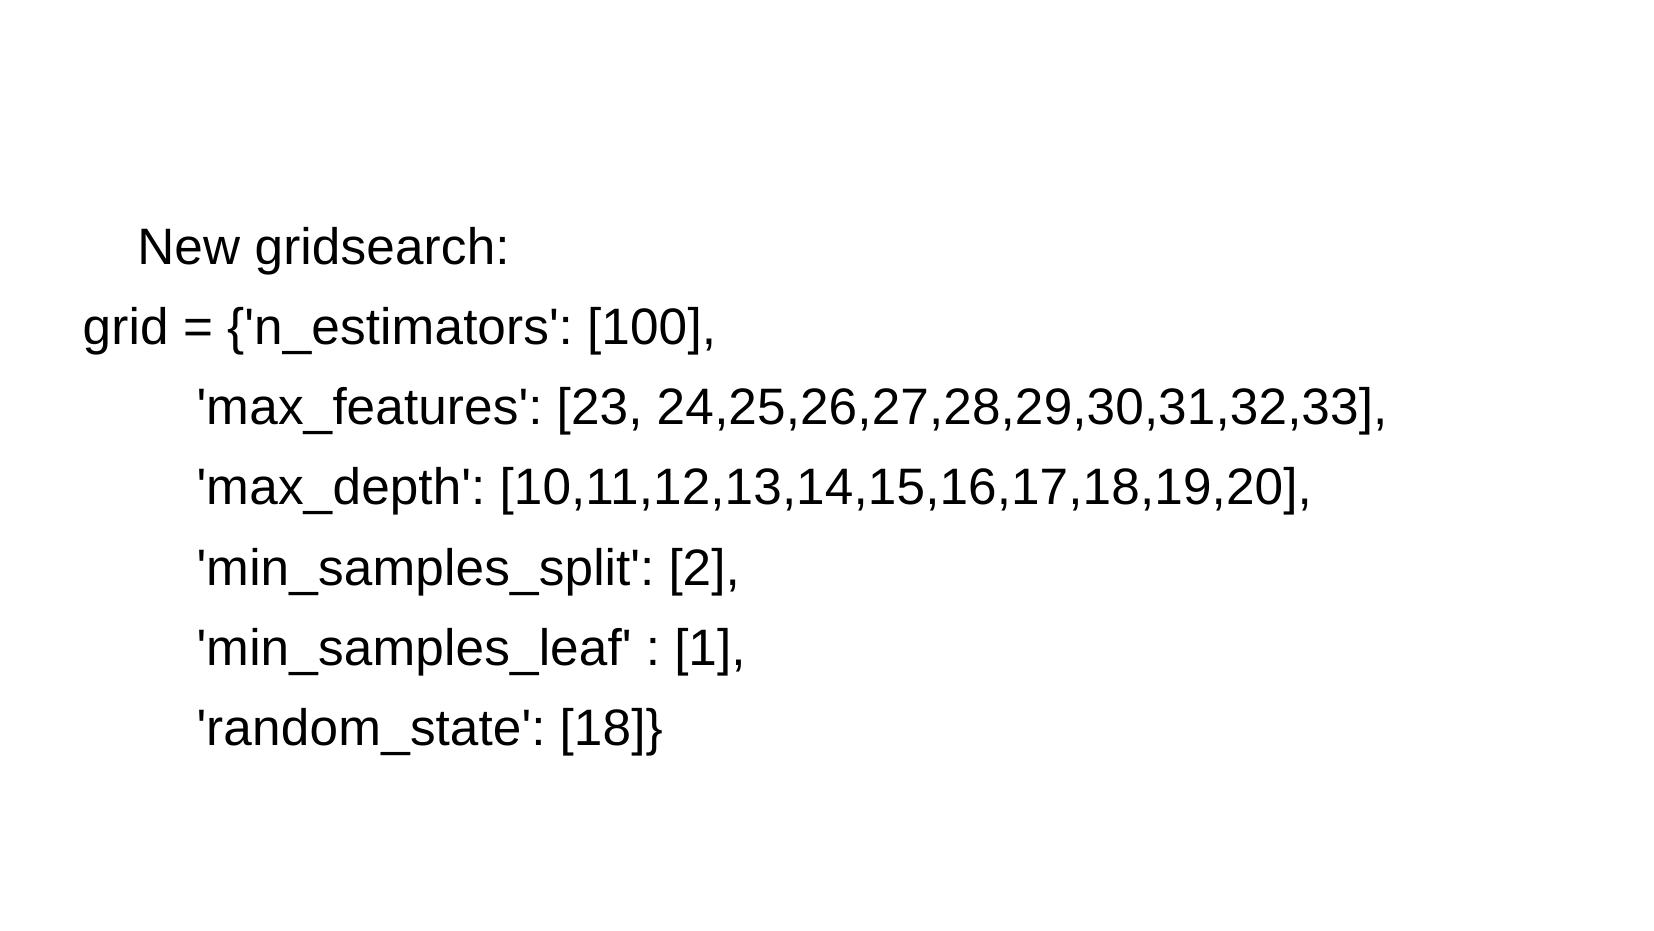

# New gridsearch:
grid = {'n_estimators': [100],
 'max_features': [23, 24,25,26,27,28,29,30,31,32,33],
 'max_depth': [10,11,12,13,14,15,16,17,18,19,20],
 'min_samples_split': [2],
 'min_samples_leaf' : [1],
 'random_state': [18]}